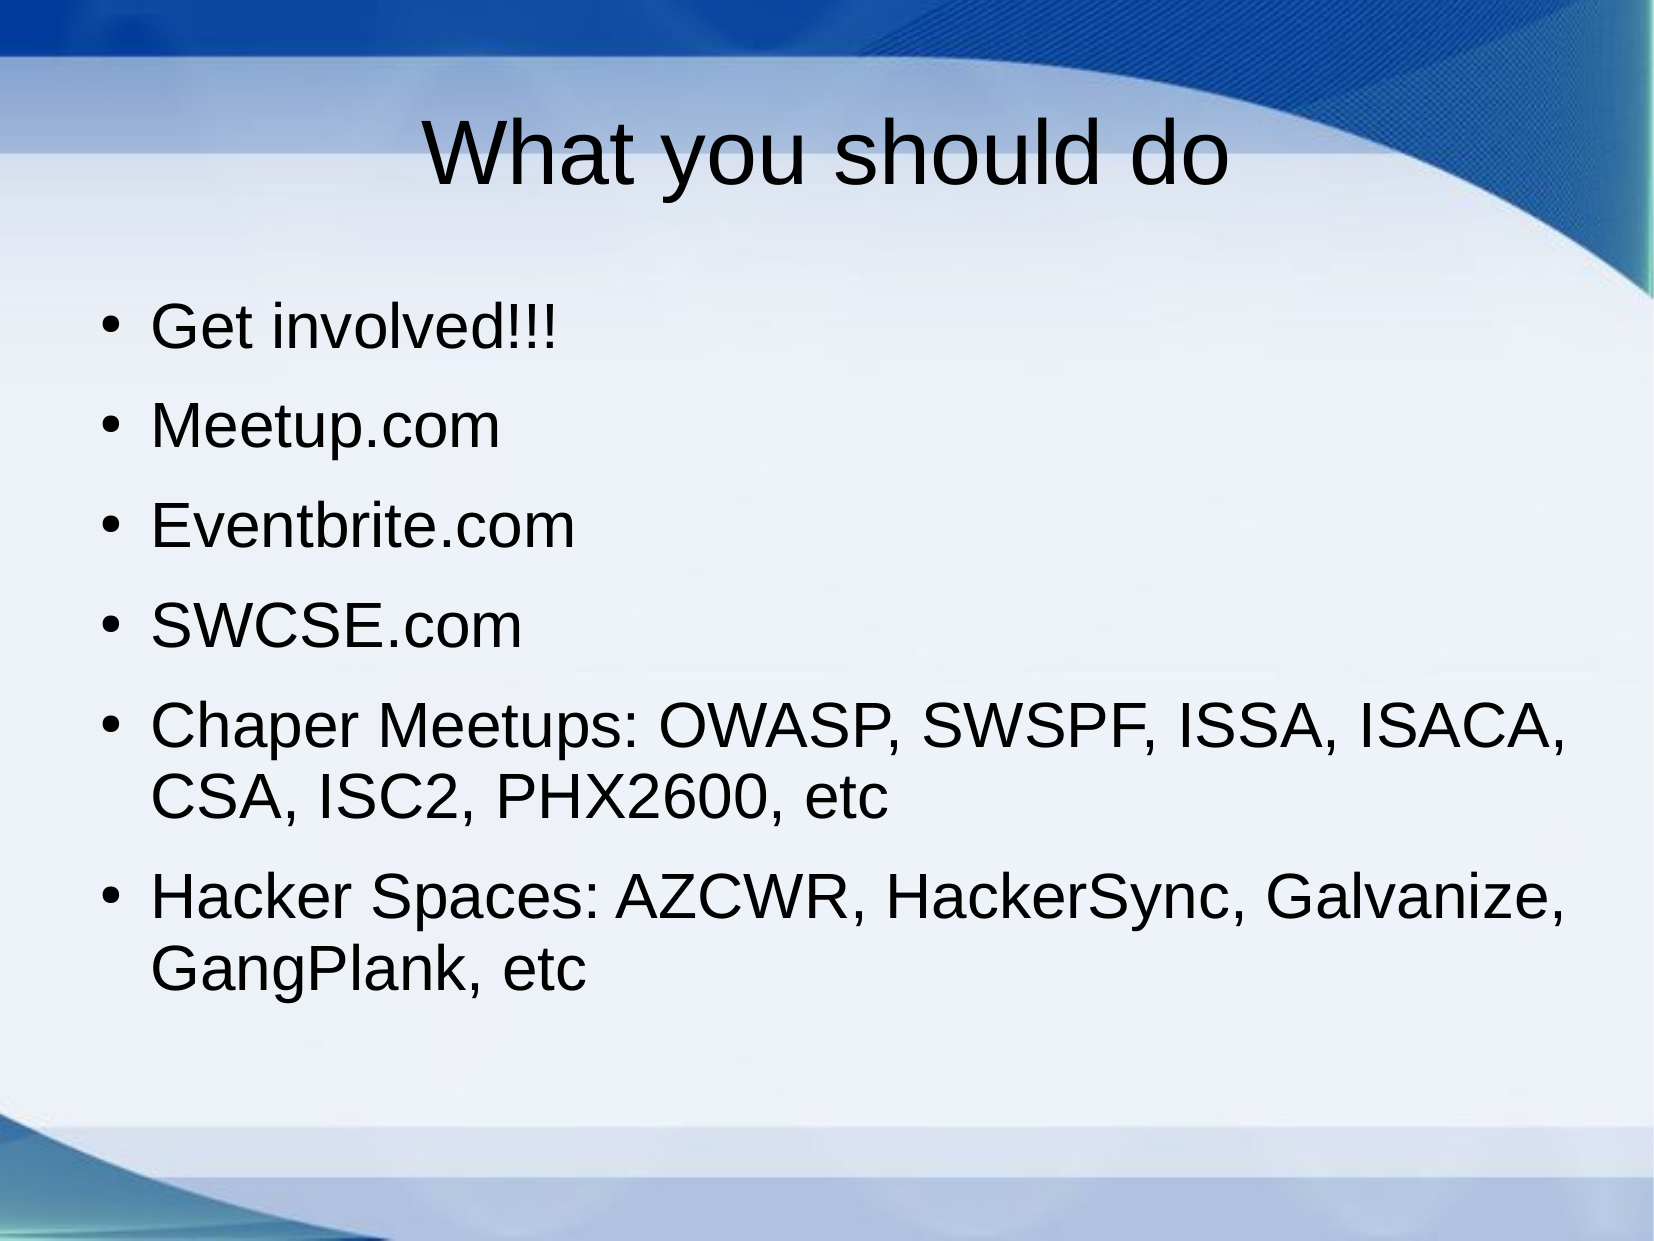

# What you should do
Get involved!!!
Meetup.com
Eventbrite.com
SWCSE.com
Chaper Meetups: OWASP, SWSPF, ISSA, ISACA, CSA, ISC2, PHX2600, etc
Hacker Spaces: AZCWR, HackerSync, Galvanize, GangPlank, etc